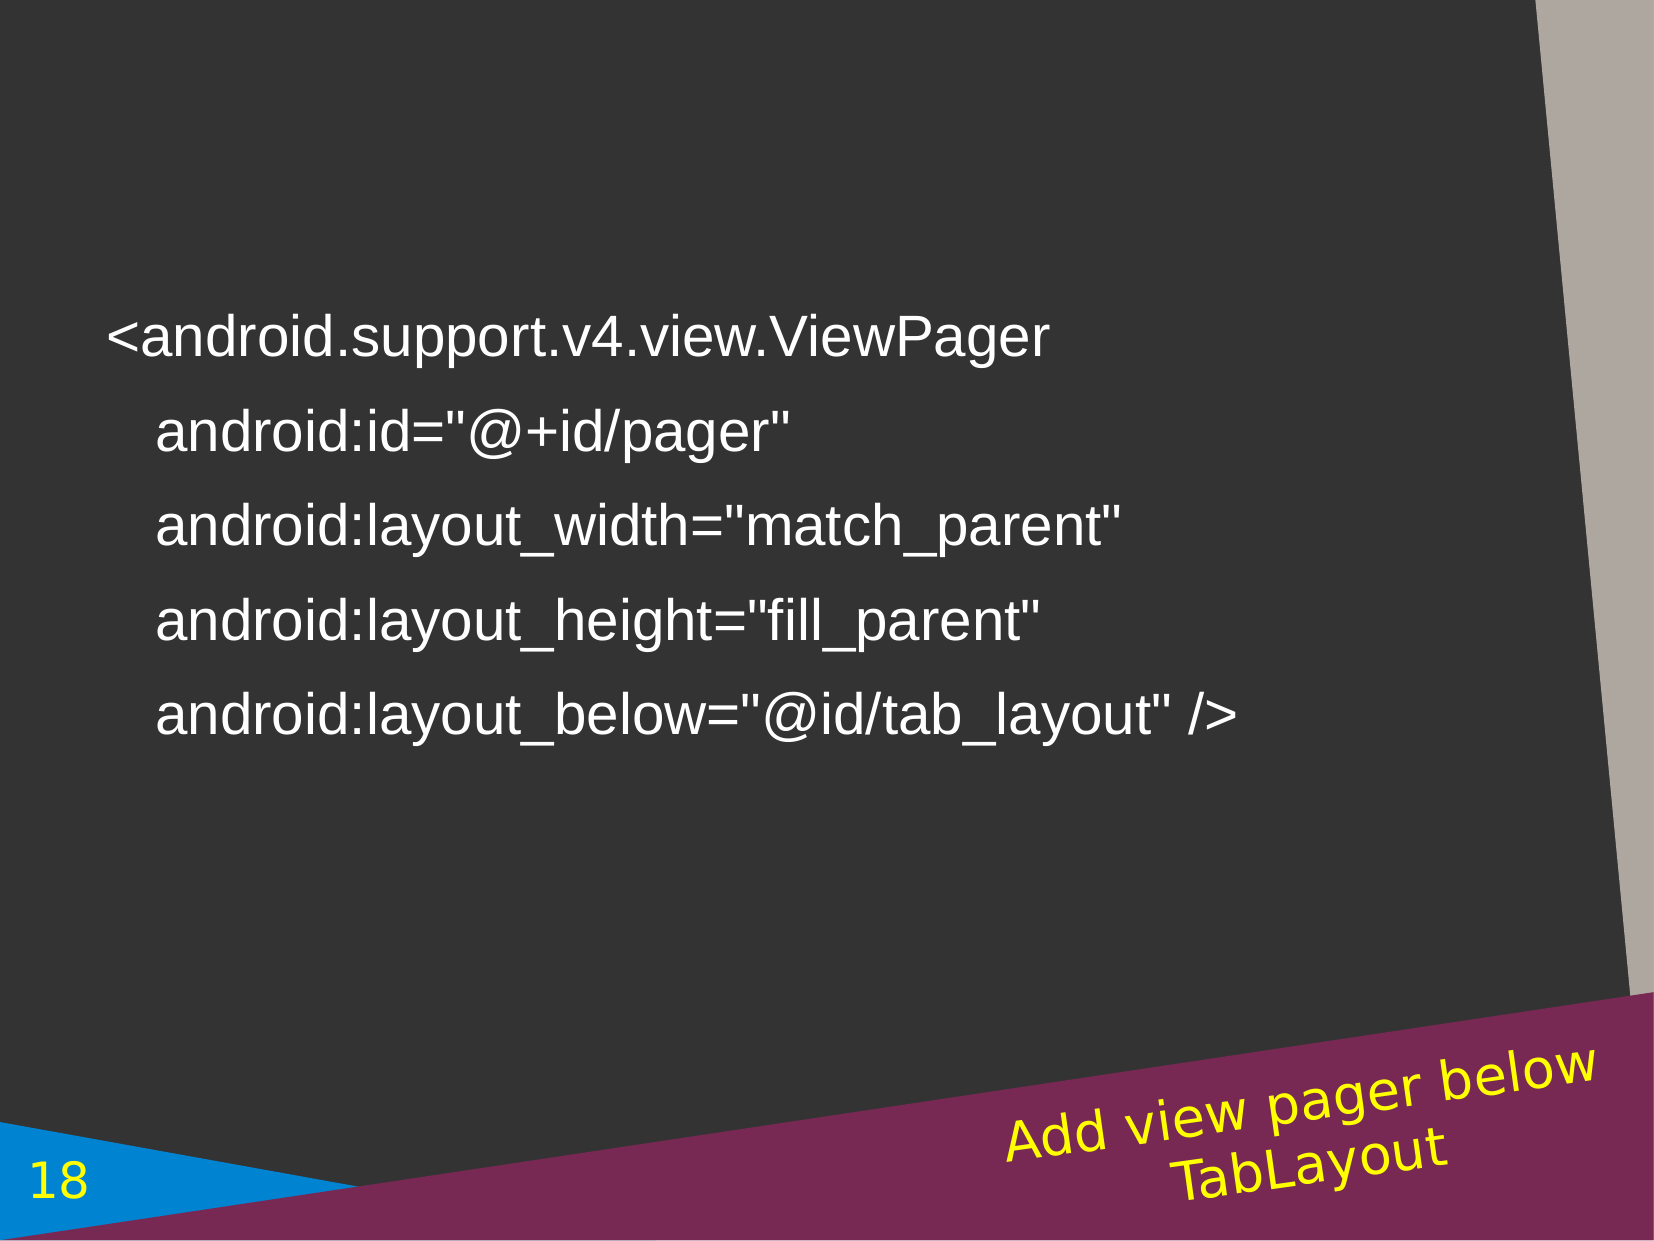

<android.support.v4.view.ViewPager
 android:id="@+id/pager"
 android:layout_width="match_parent"
 android:layout_height="fill_parent"
 android:layout_below="@id/tab_layout" />
# Add view pager below TabLayout
18